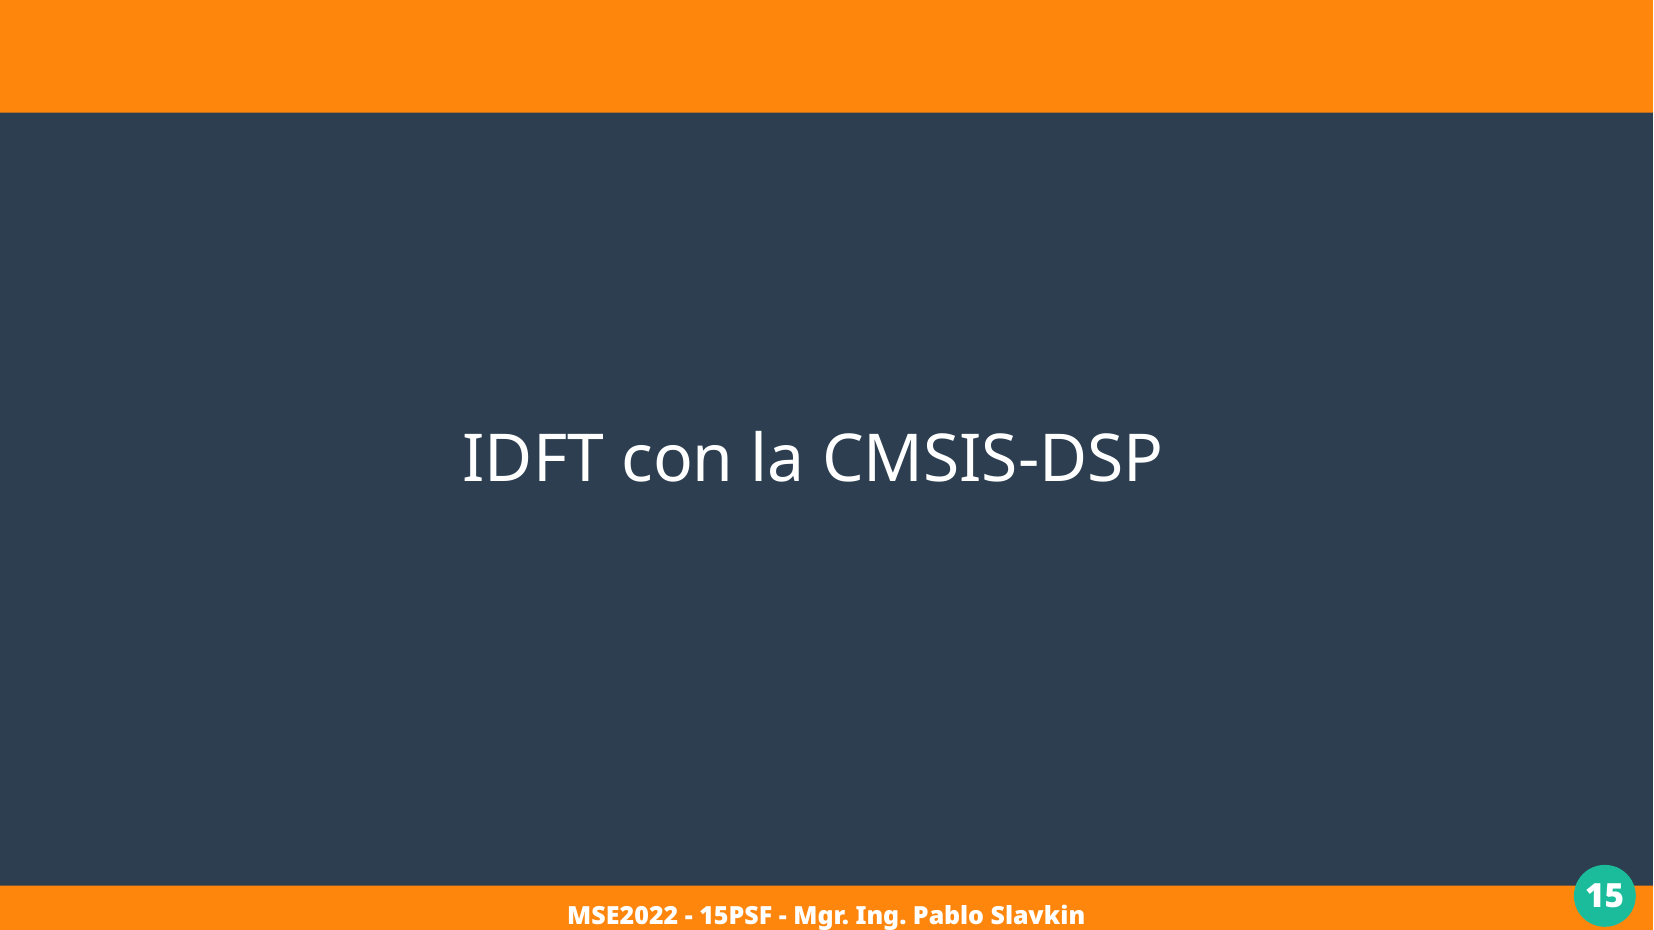

# IDFT con la CMSIS-DSP
MSE2022 - 15PSF - Mgr. Ing. Pablo Slavkin